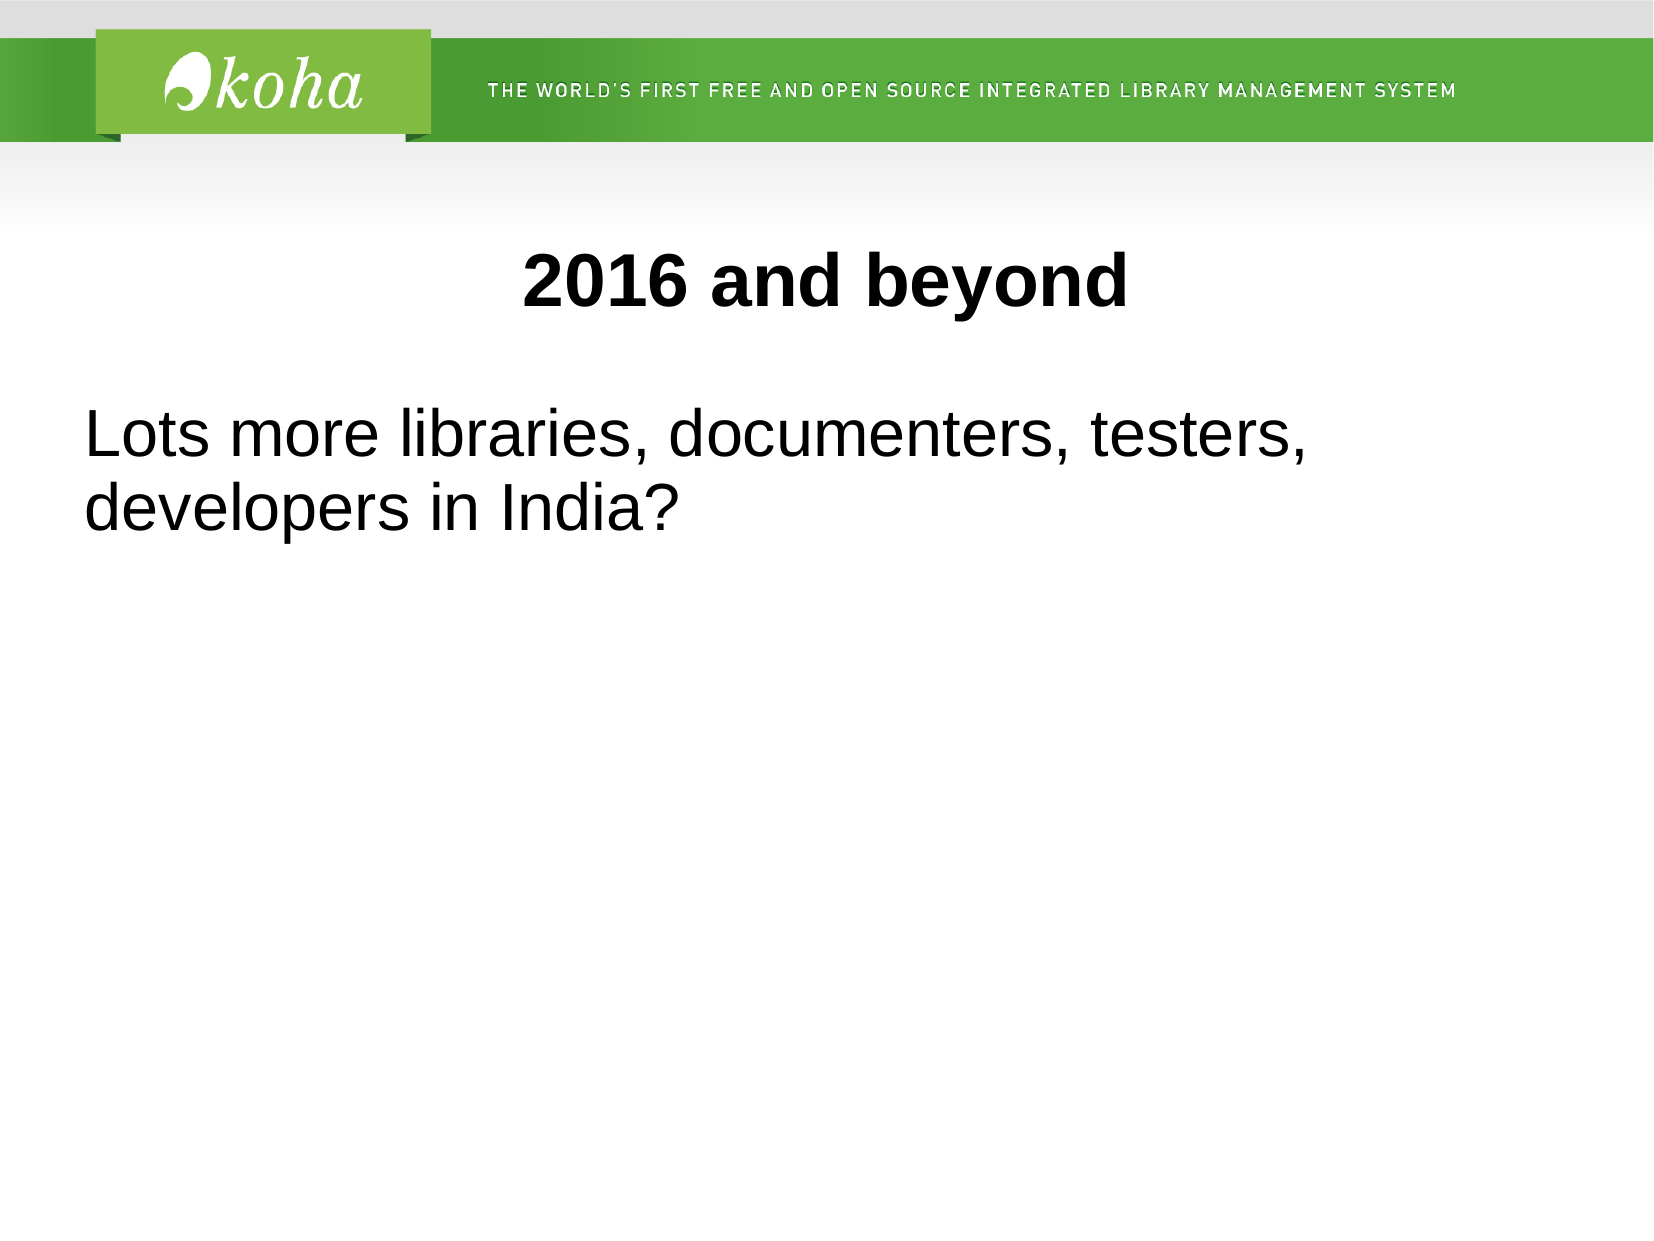

# 2016 and beyond
Lots more libraries, documenters, testers, developers in India?